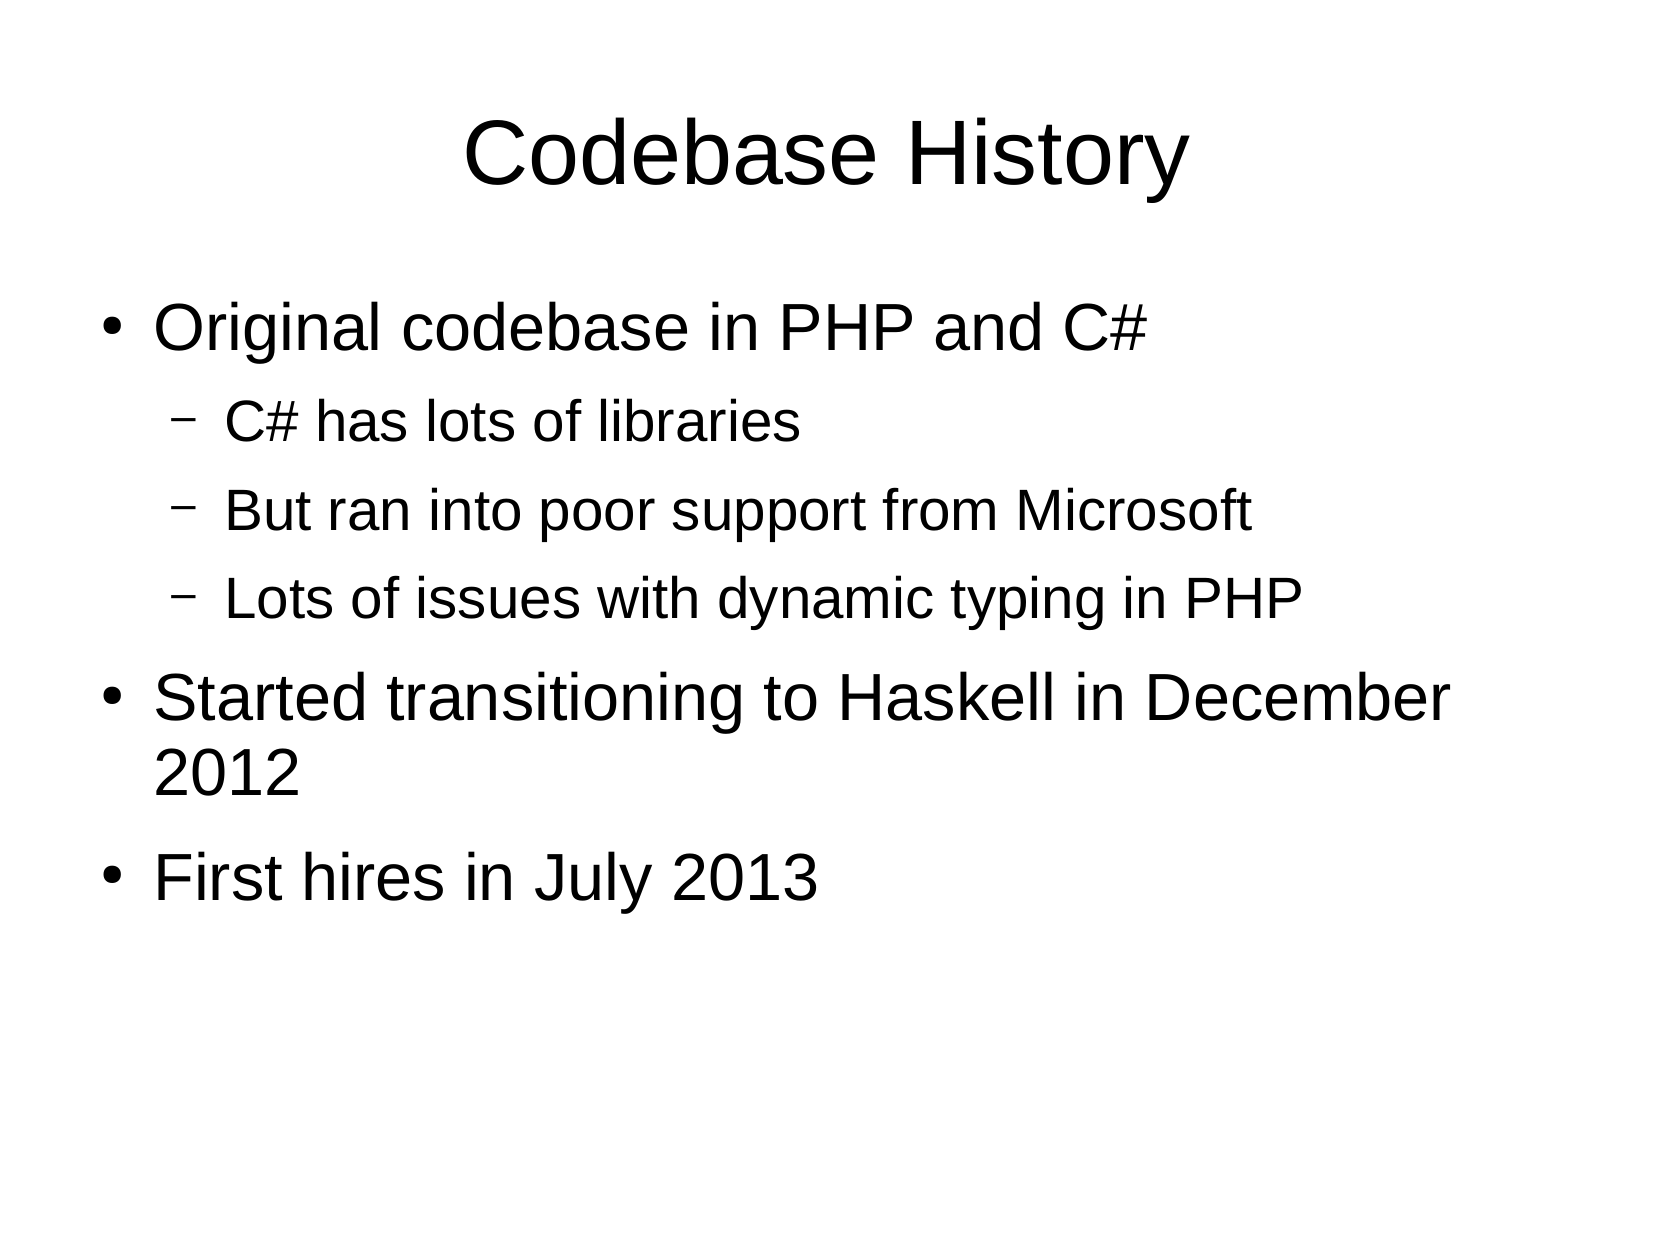

# Codebase History
Original codebase in PHP and C#
C# has lots of libraries
But ran into poor support from Microsoft
Lots of issues with dynamic typing in PHP
Started transitioning to Haskell in December 2012
First hires in July 2013